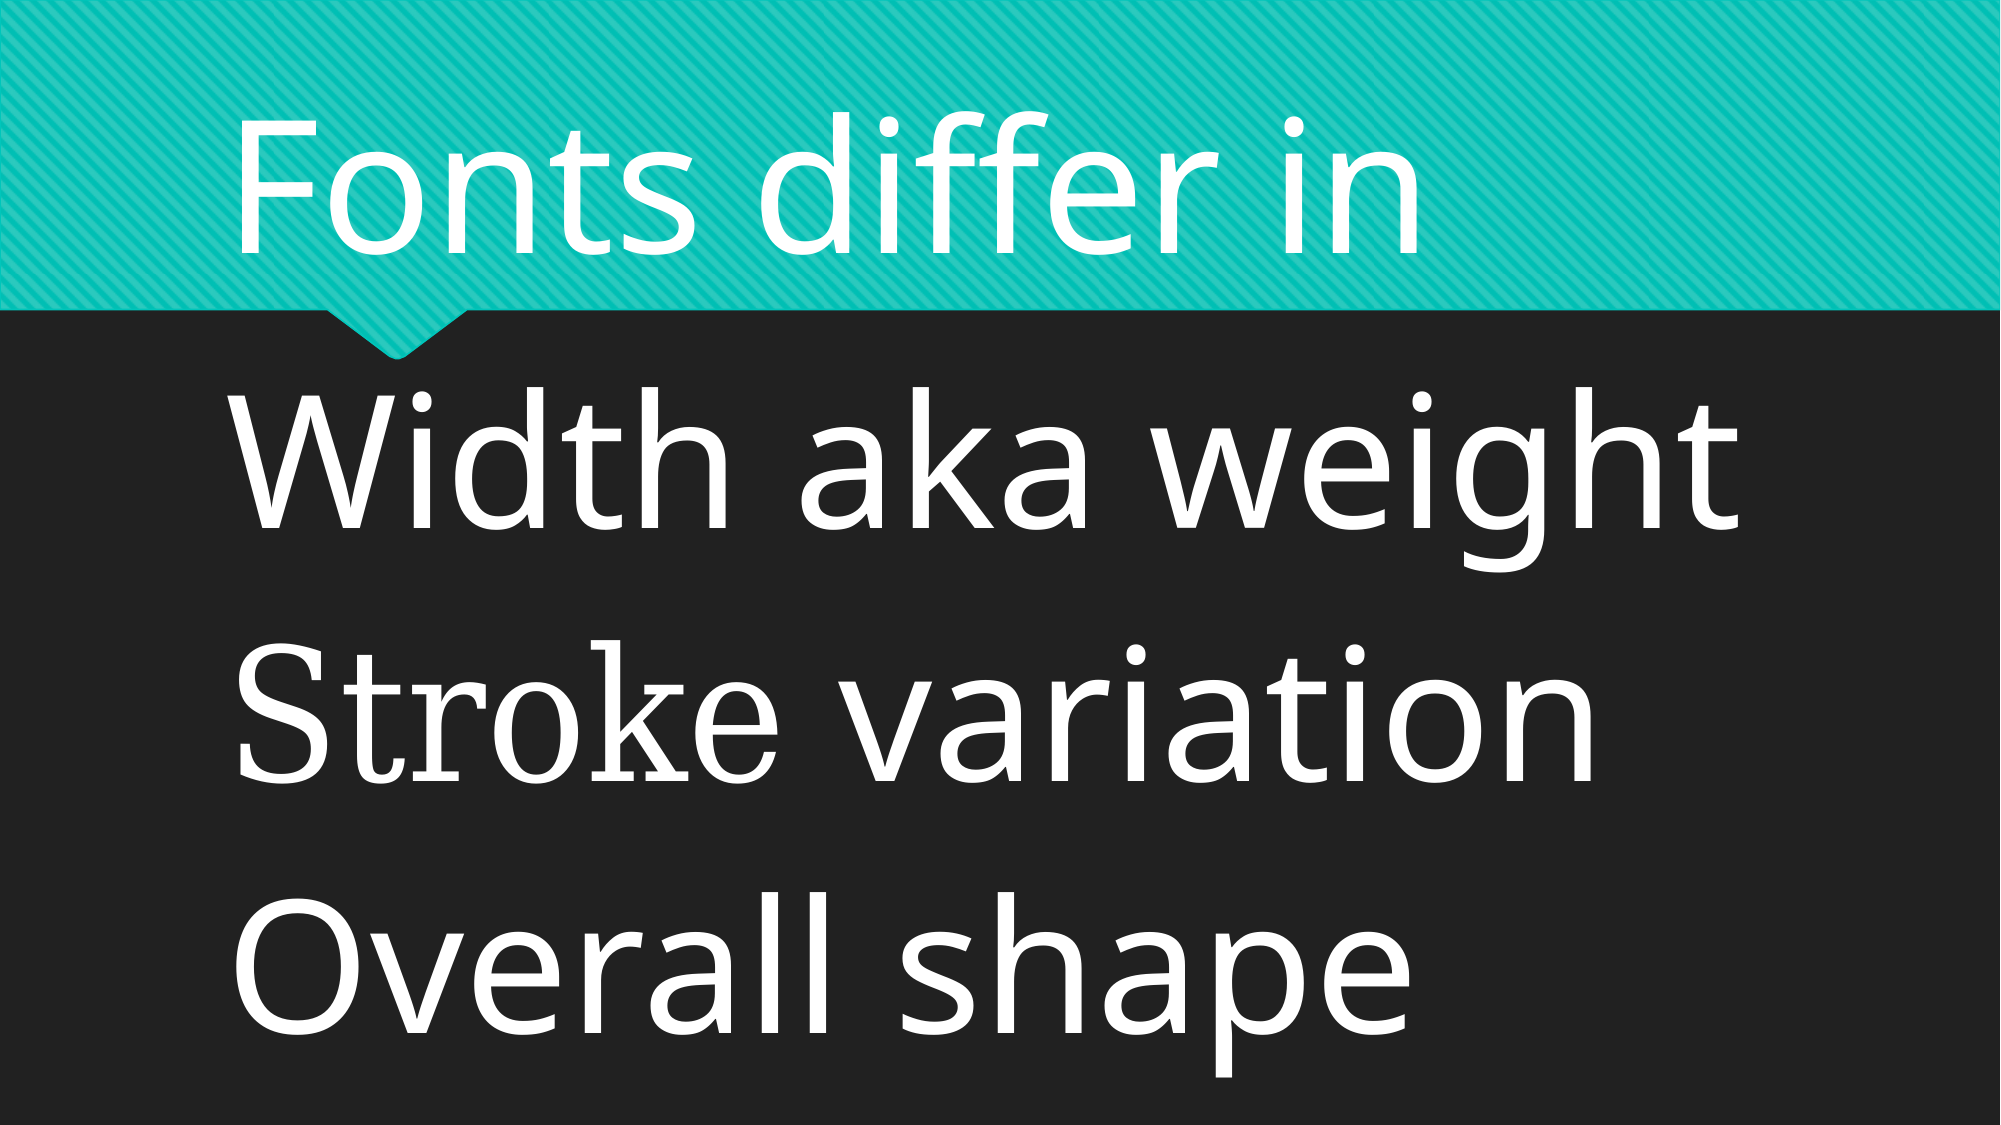

# Fonts differ in
Width aka weight
Stroke variation
Overall shape